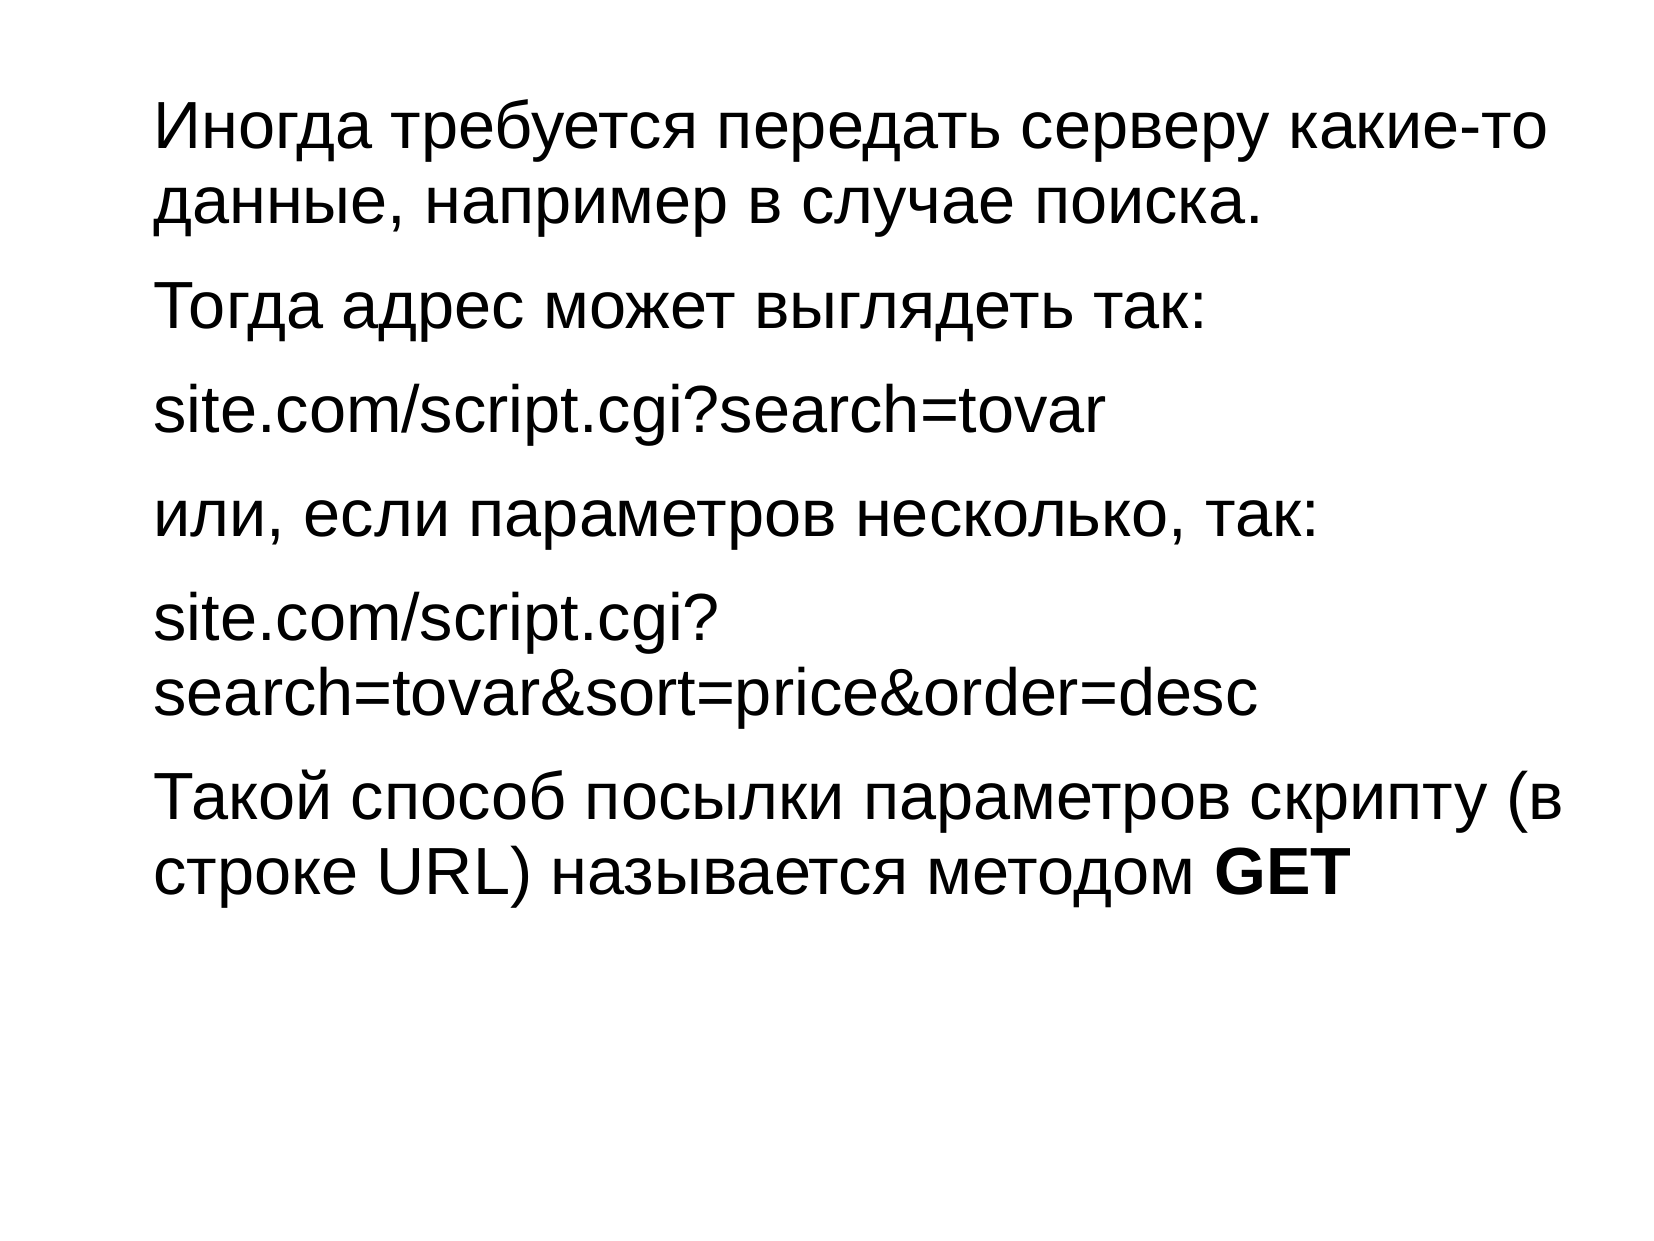

# Иногда требуется передать серверу какие-то данные, например в случае поиска.
Тогда адрес может выглядеть так:
site.com/script.cgi?search=tovar
или, если параметров несколько, так:
site.com/script.cgi?search=tovar&sort=price&order=desc
Такой способ посылки параметров скрипту (в строке URL) называется методом GET